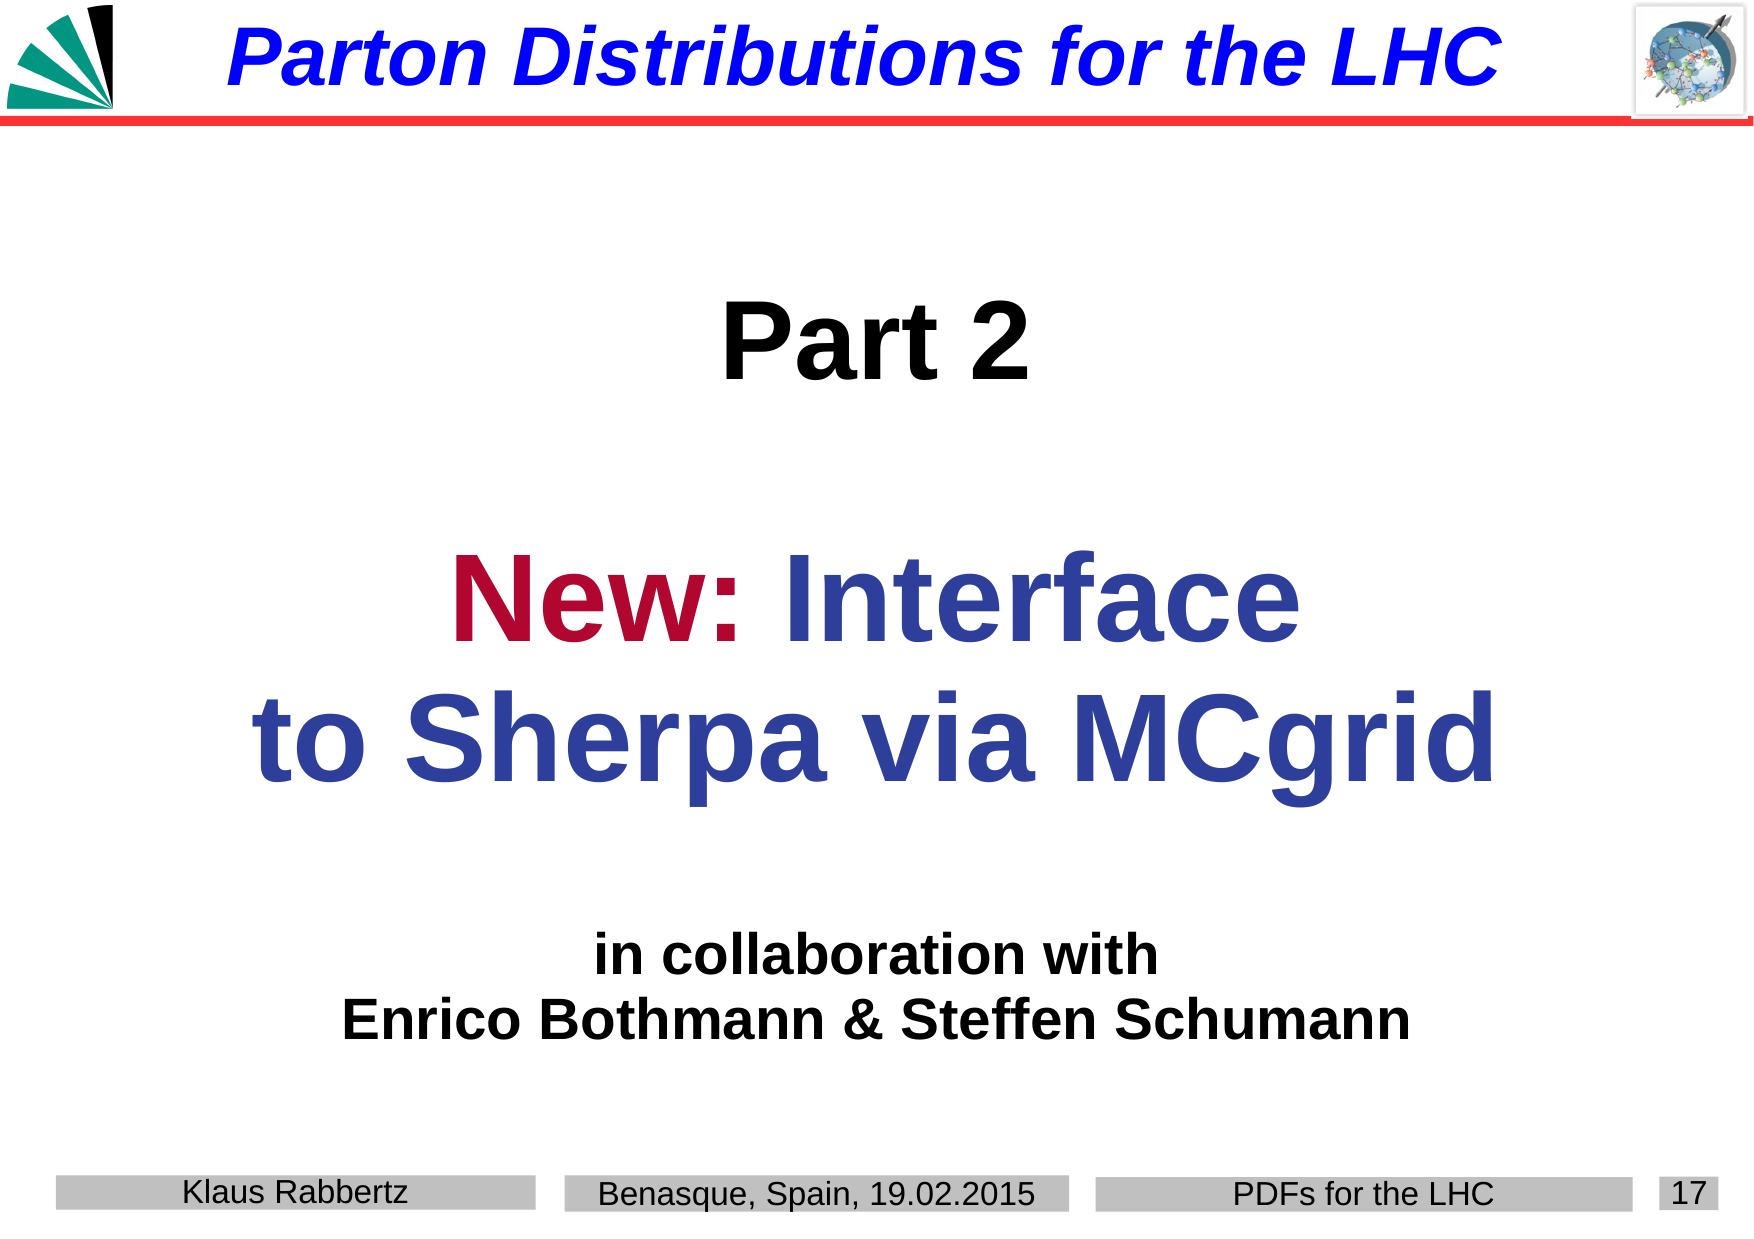

# Parton Distributions for the LHC
Part 2
New: Interface
to Sherpa via MCgrid
in collaboration with
Enrico Bothmann & Steffen Schumann